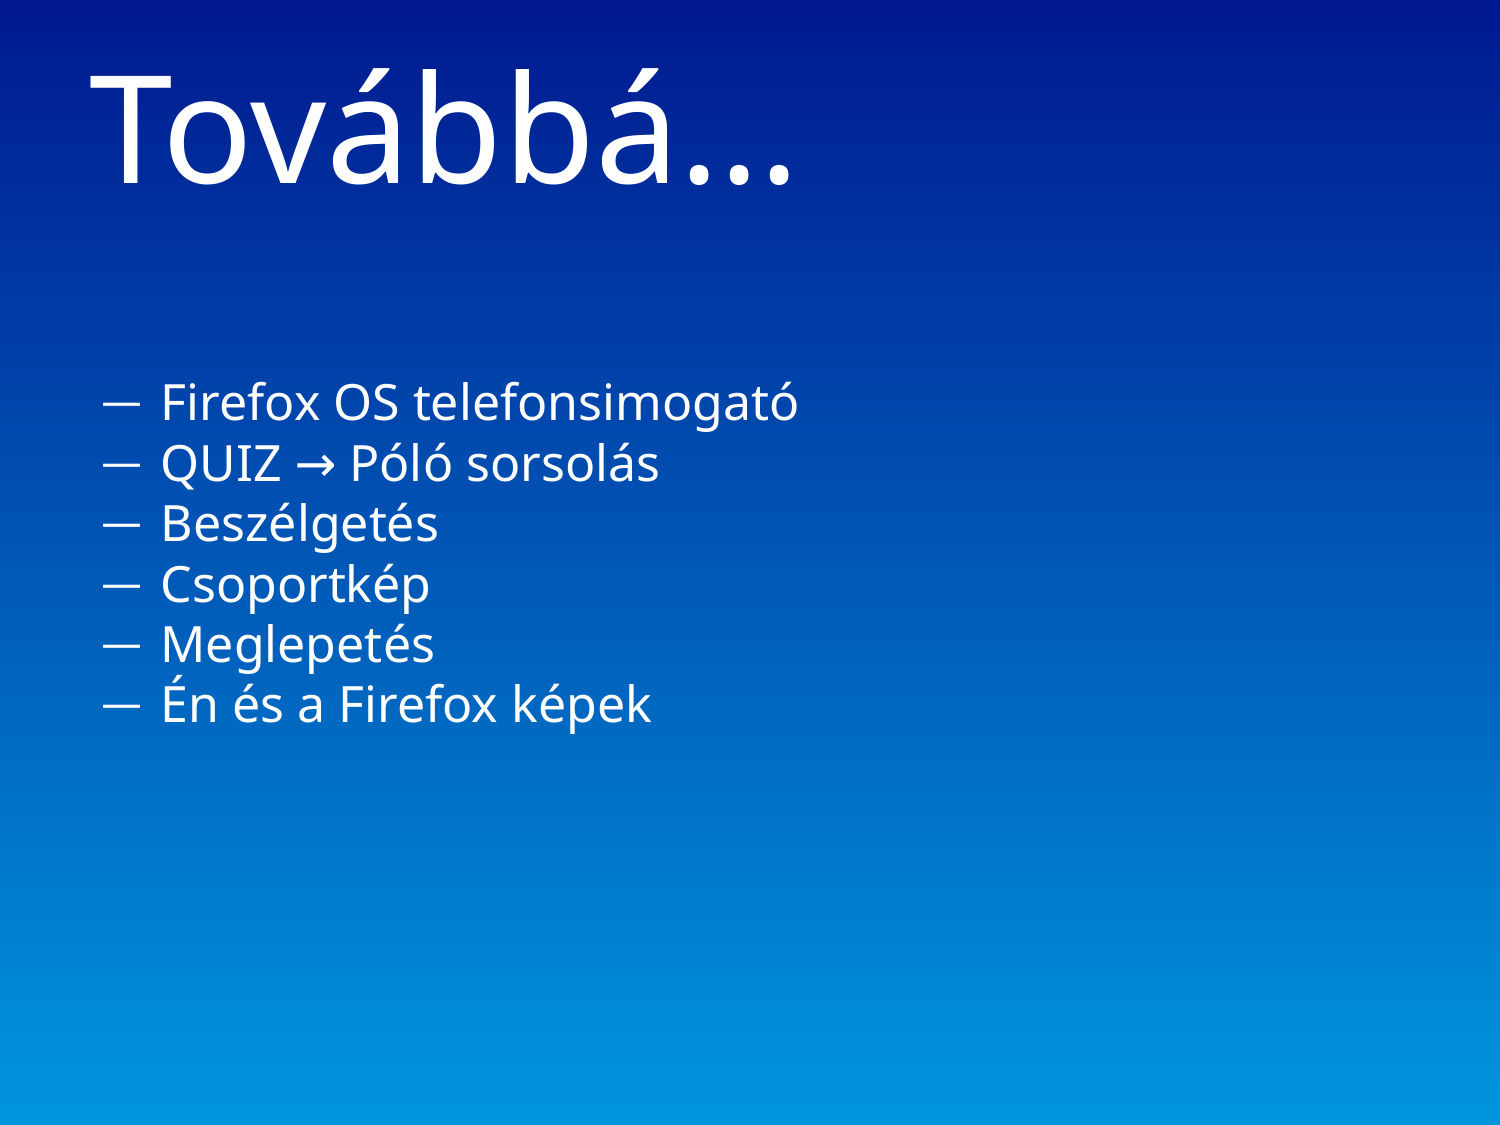

# Továbbá...
Firefox OS telefonsimogató
QUIZ → Póló sorsolás
Beszélgetés
Csoportkép
Meglepetés
Én és a Firefox képek